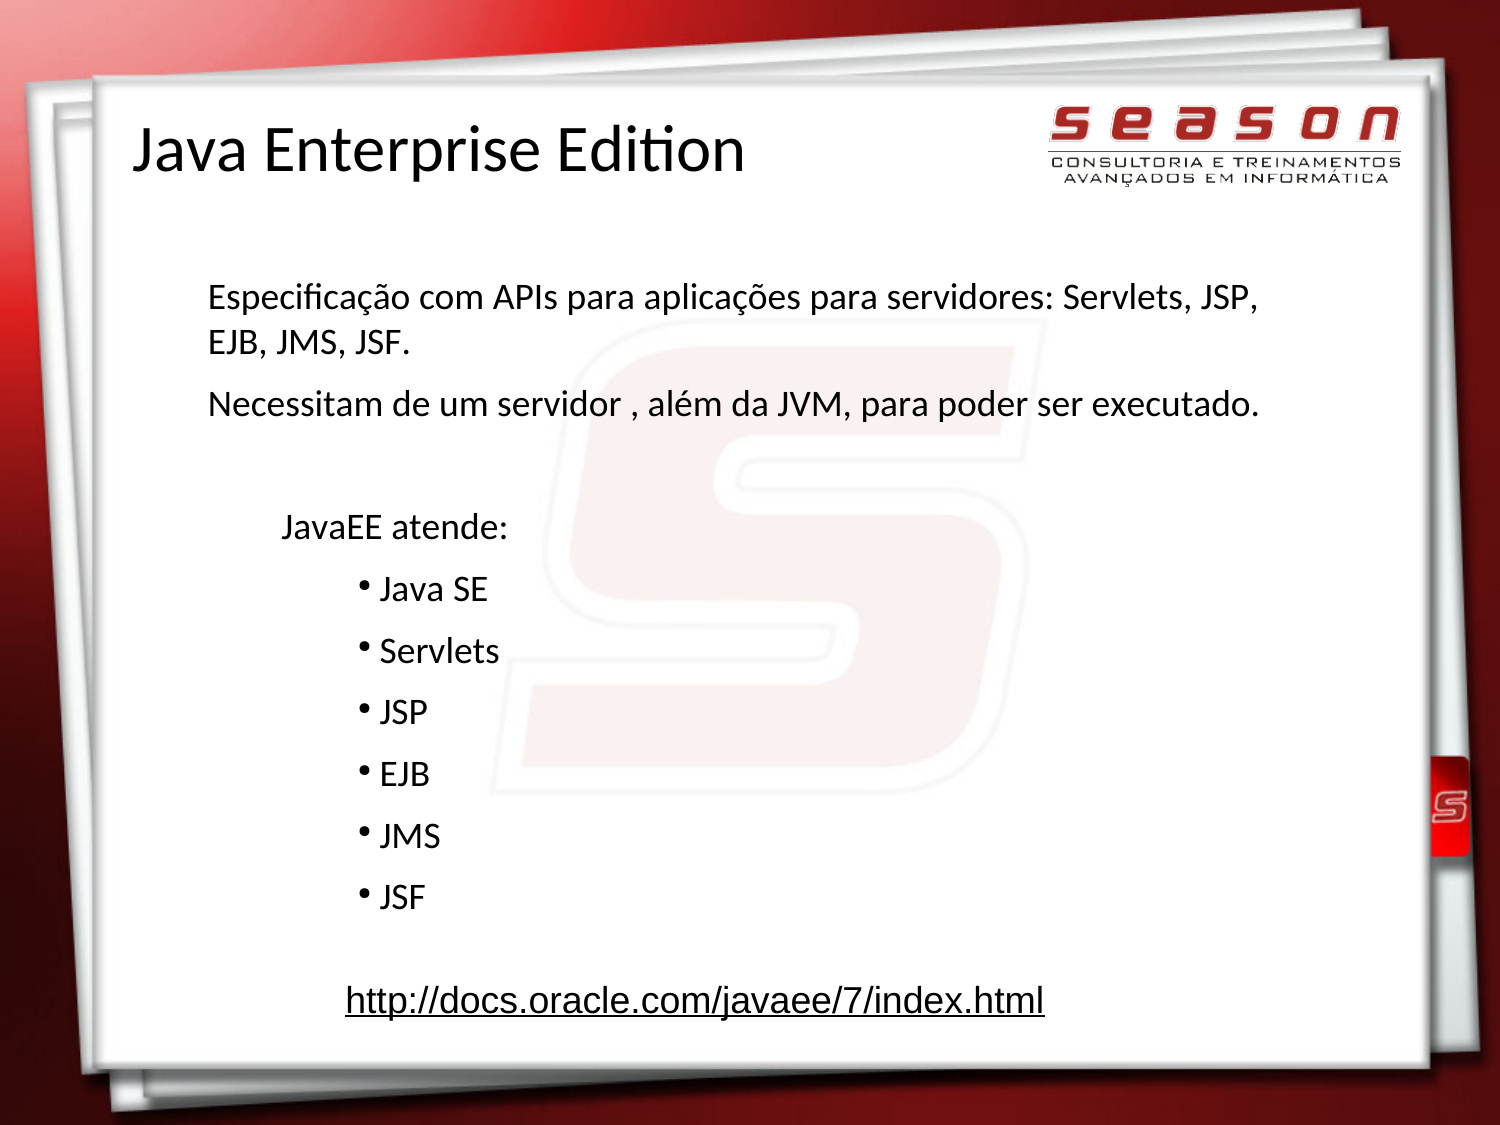

# Java Enterprise Edition
Especificação com APIs para aplicações para servidores: Servlets, JSP, EJB, JMS, JSF.
Necessitam de um servidor , além da JVM, para poder ser executado.
	JavaEE atende:
 Java SE
 Servlets
 JSP
 EJB
 JMS
 JSF
http://docs.oracle.com/javaee/7/index.html